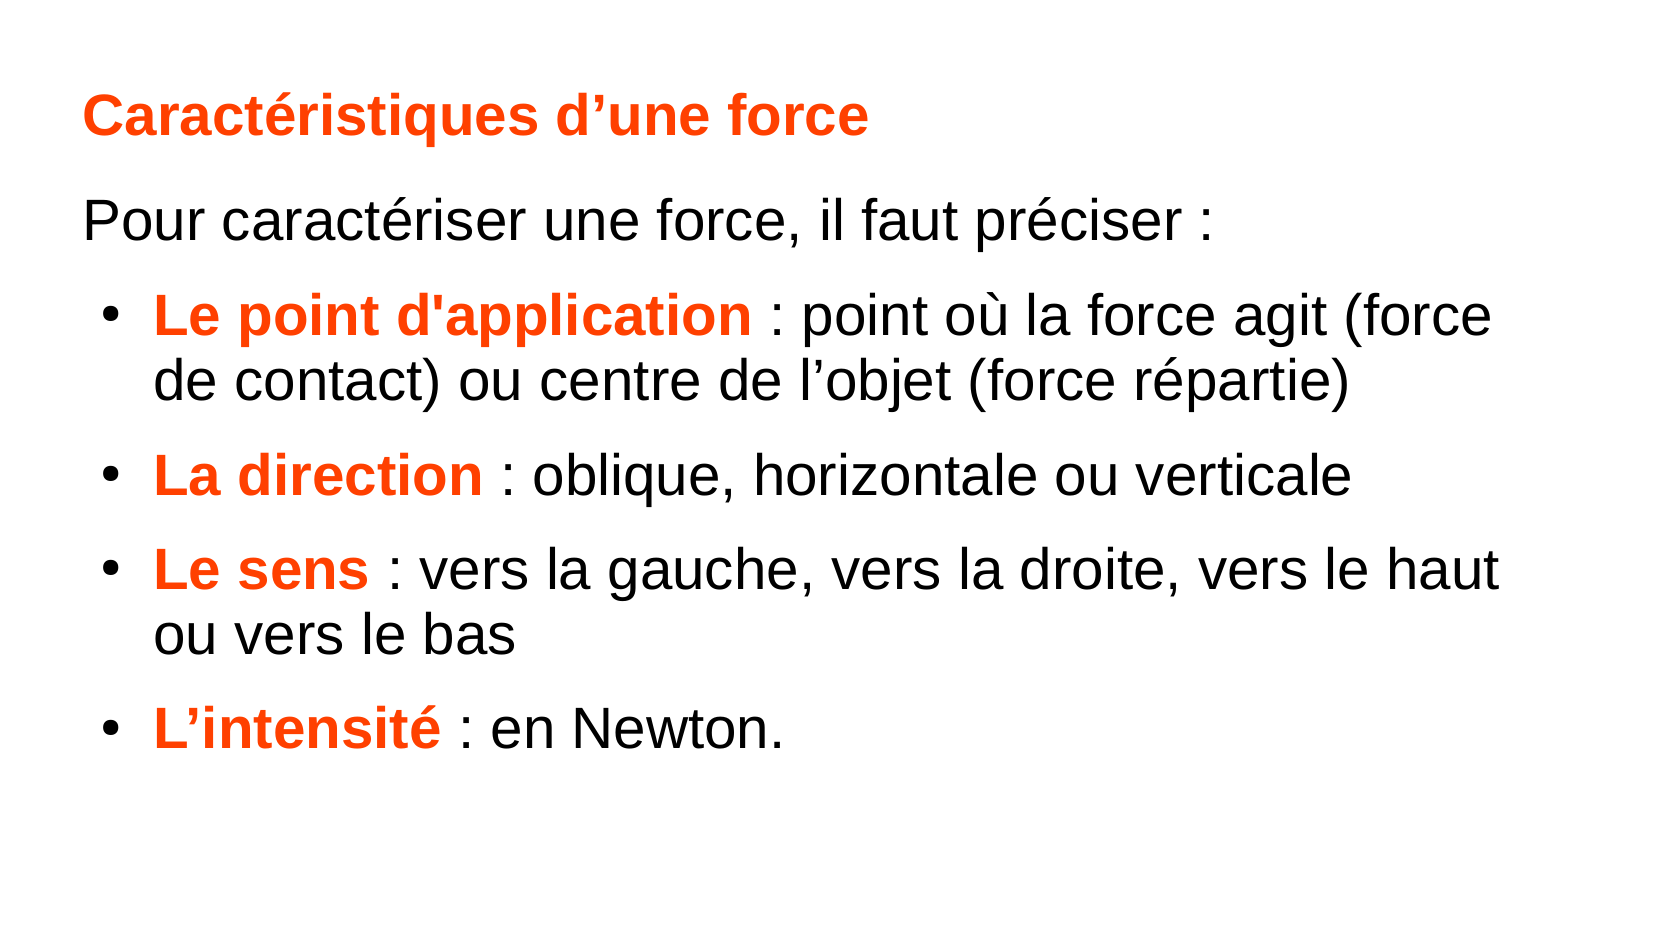

# Caractéristiques d’une force
Pour caractériser une force, il faut préciser :
Le point d'application : point où la force agit (force de contact) ou centre de l’objet (force répartie)
La direction : oblique, horizontale ou verticale
Le sens : vers la gauche, vers la droite, vers le haut ou vers le bas
L’intensité : en Newton.